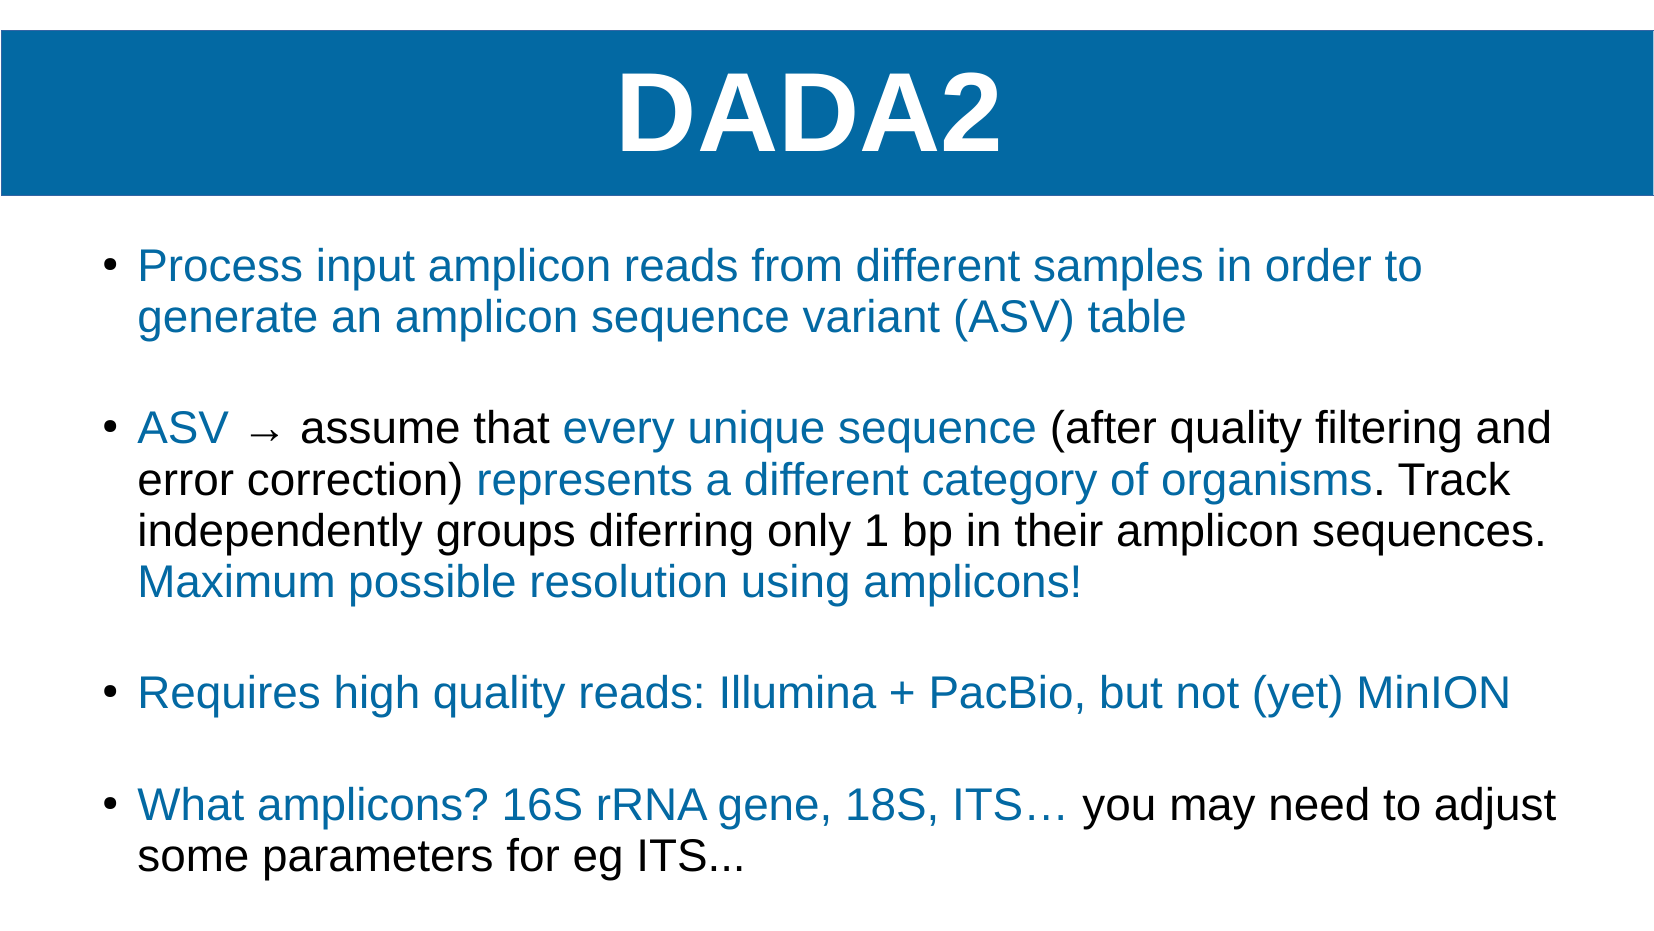

DADA2
Process input amplicon reads from different samples in order to generate an amplicon sequence variant (ASV) table
ASV → assume that every unique sequence (after quality filtering and error correction) represents a different category of organisms. Track independently groups diferring only 1 bp in their amplicon sequences. Maximum possible resolution using amplicons!
Requires high quality reads: Illumina + PacBio, but not (yet) MinION
What amplicons? 16S rRNA gene, 18S, ITS… you may need to adjust some parameters for eg ITS...